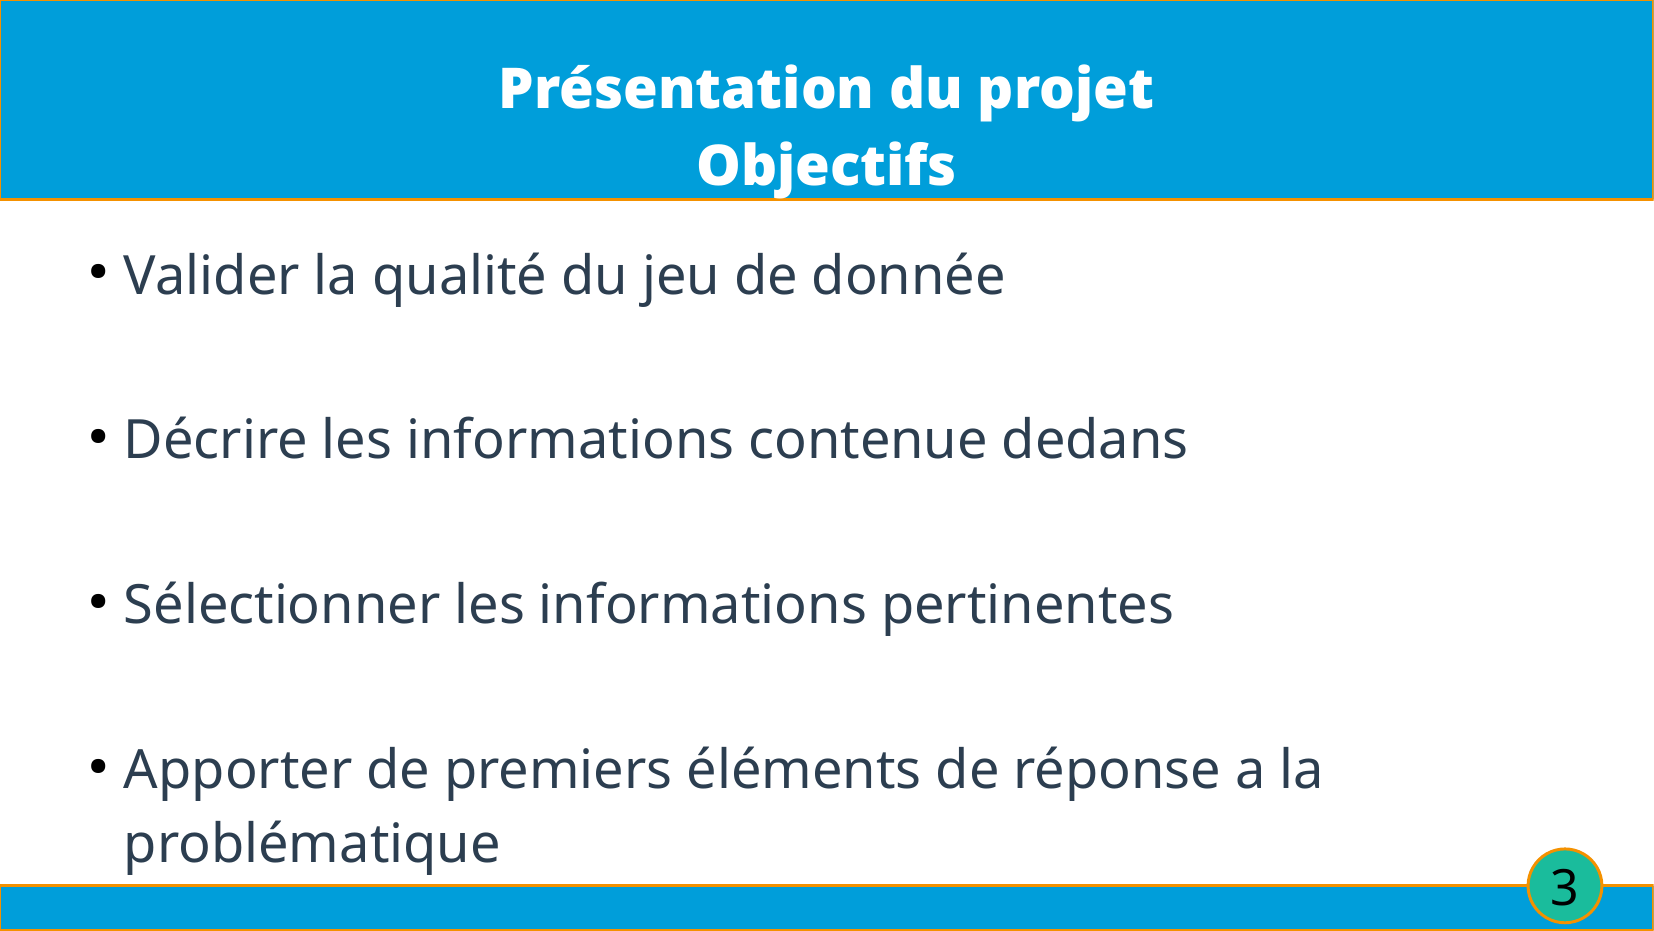

# Présentation du projet Objectifs
Valider la qualité du jeu de donnée
Décrire les informations contenue dedans
Sélectionner les informations pertinentes
Apporter de premiers éléments de réponse a la problématique